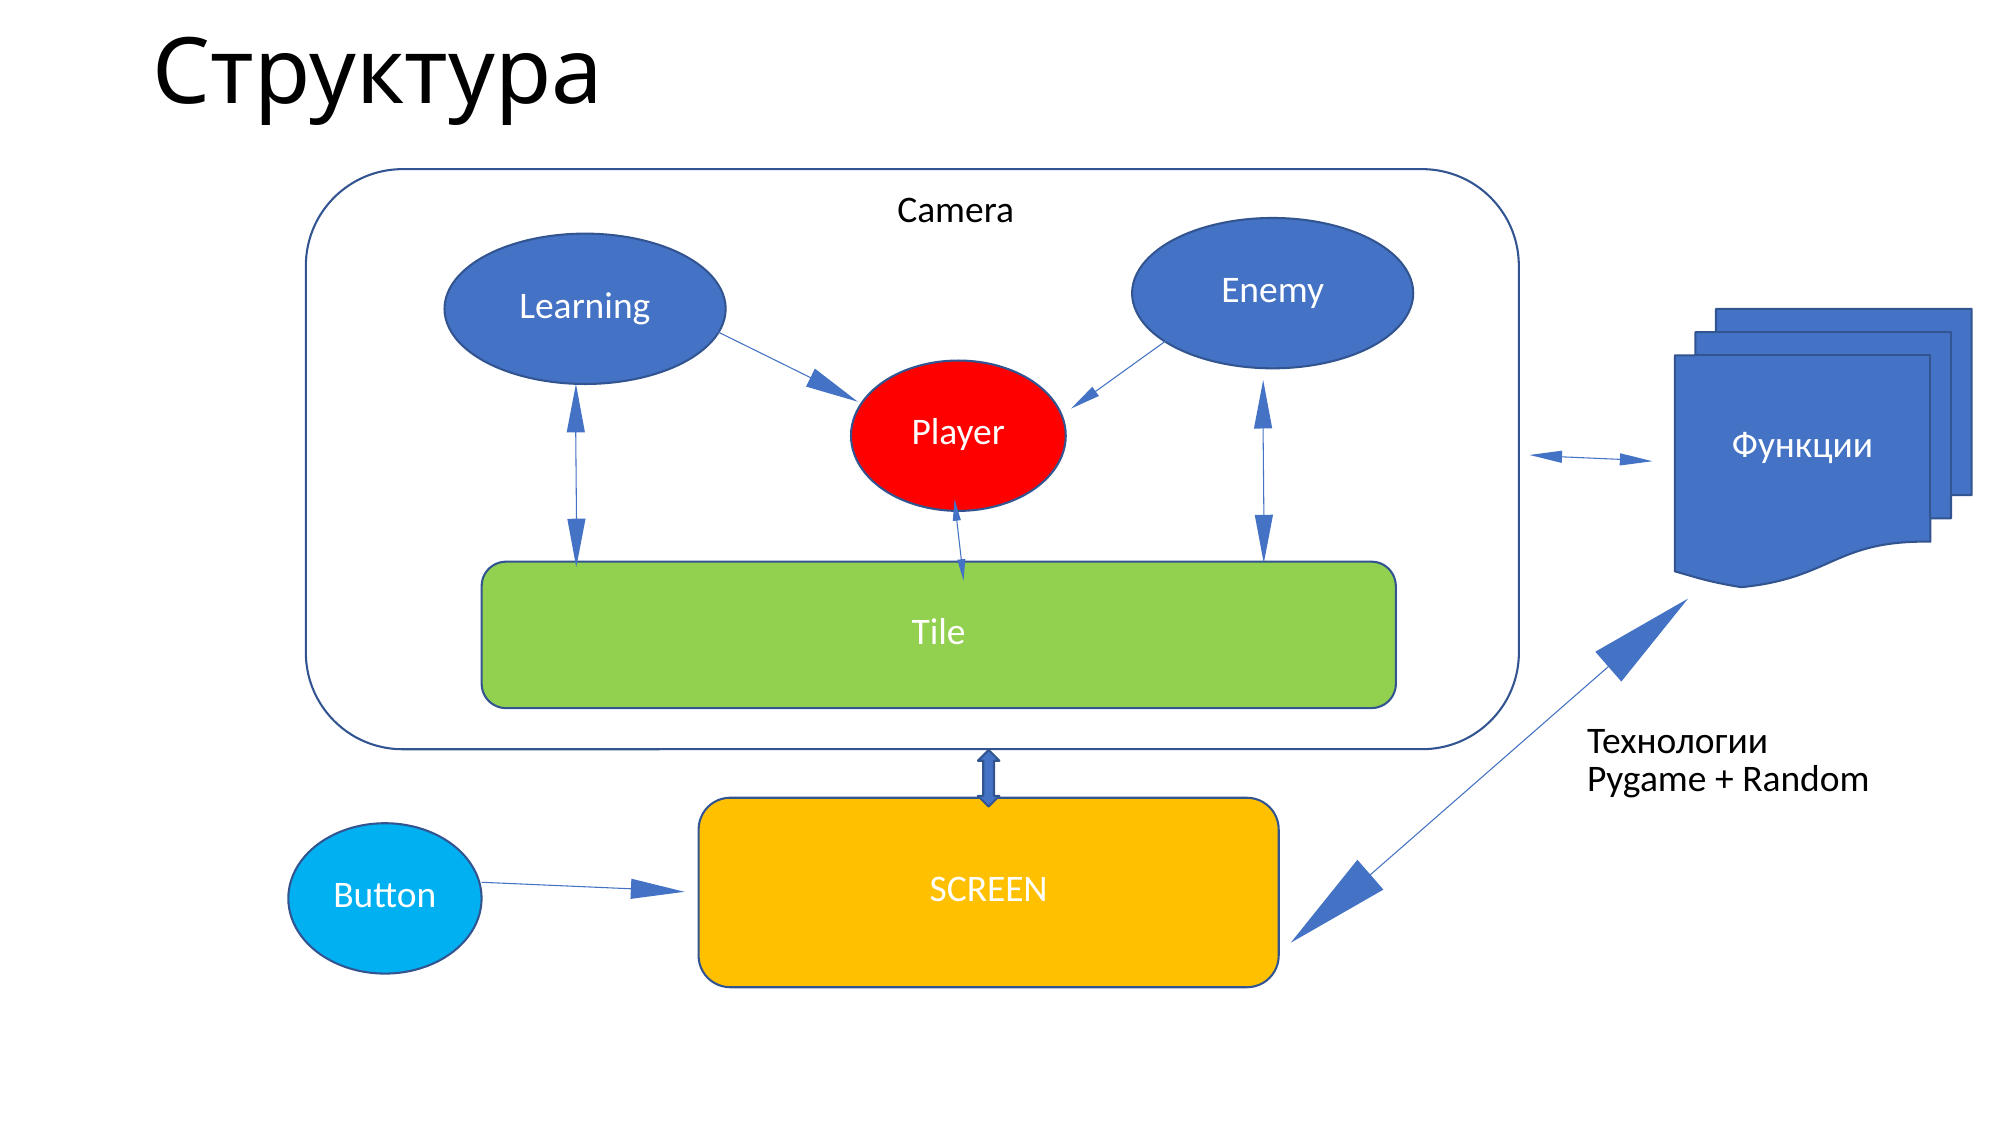

# Структура
Camera
Enemy
Learning
Функции
Player
Tile
Технологии
Pygame + Random
SCREEN
Button